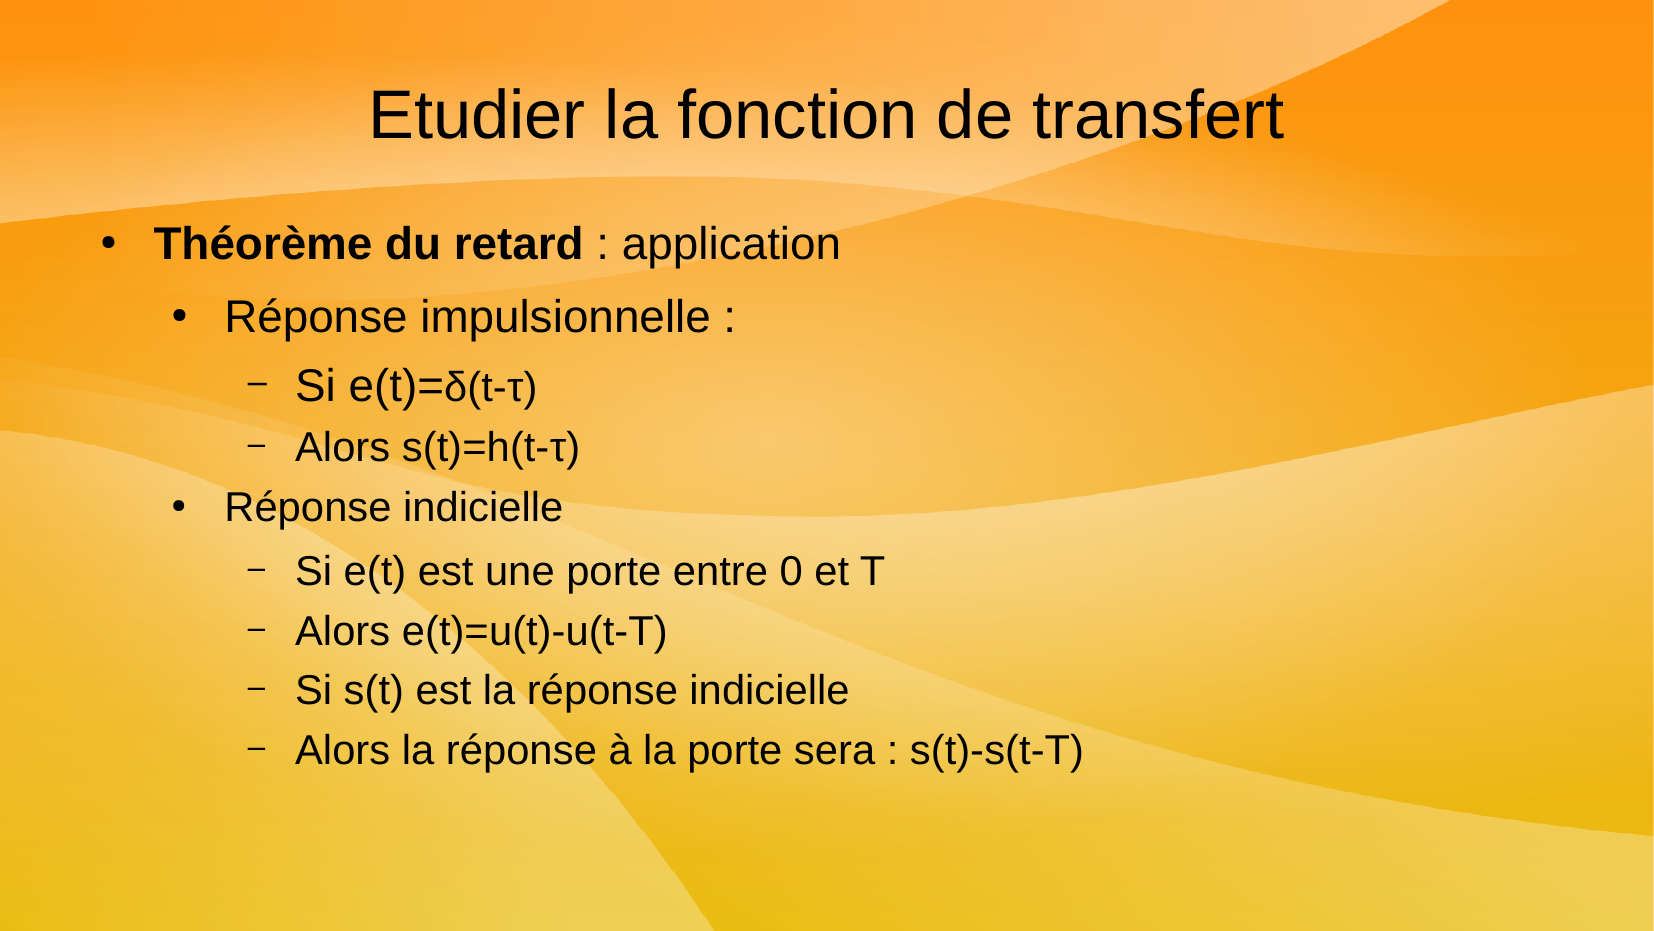

# Etudier la fonction de transfert
Théorème du retard : application
Réponse impulsionnelle :
Si e(t)=δ(t-τ)
Alors s(t)=h(t-τ)
Réponse indicielle
Si e(t) est une porte entre 0 et T
Alors e(t)=u(t)-u(t-T)
Si s(t) est la réponse indicielle
Alors la réponse à la porte sera : s(t)-s(t-T)